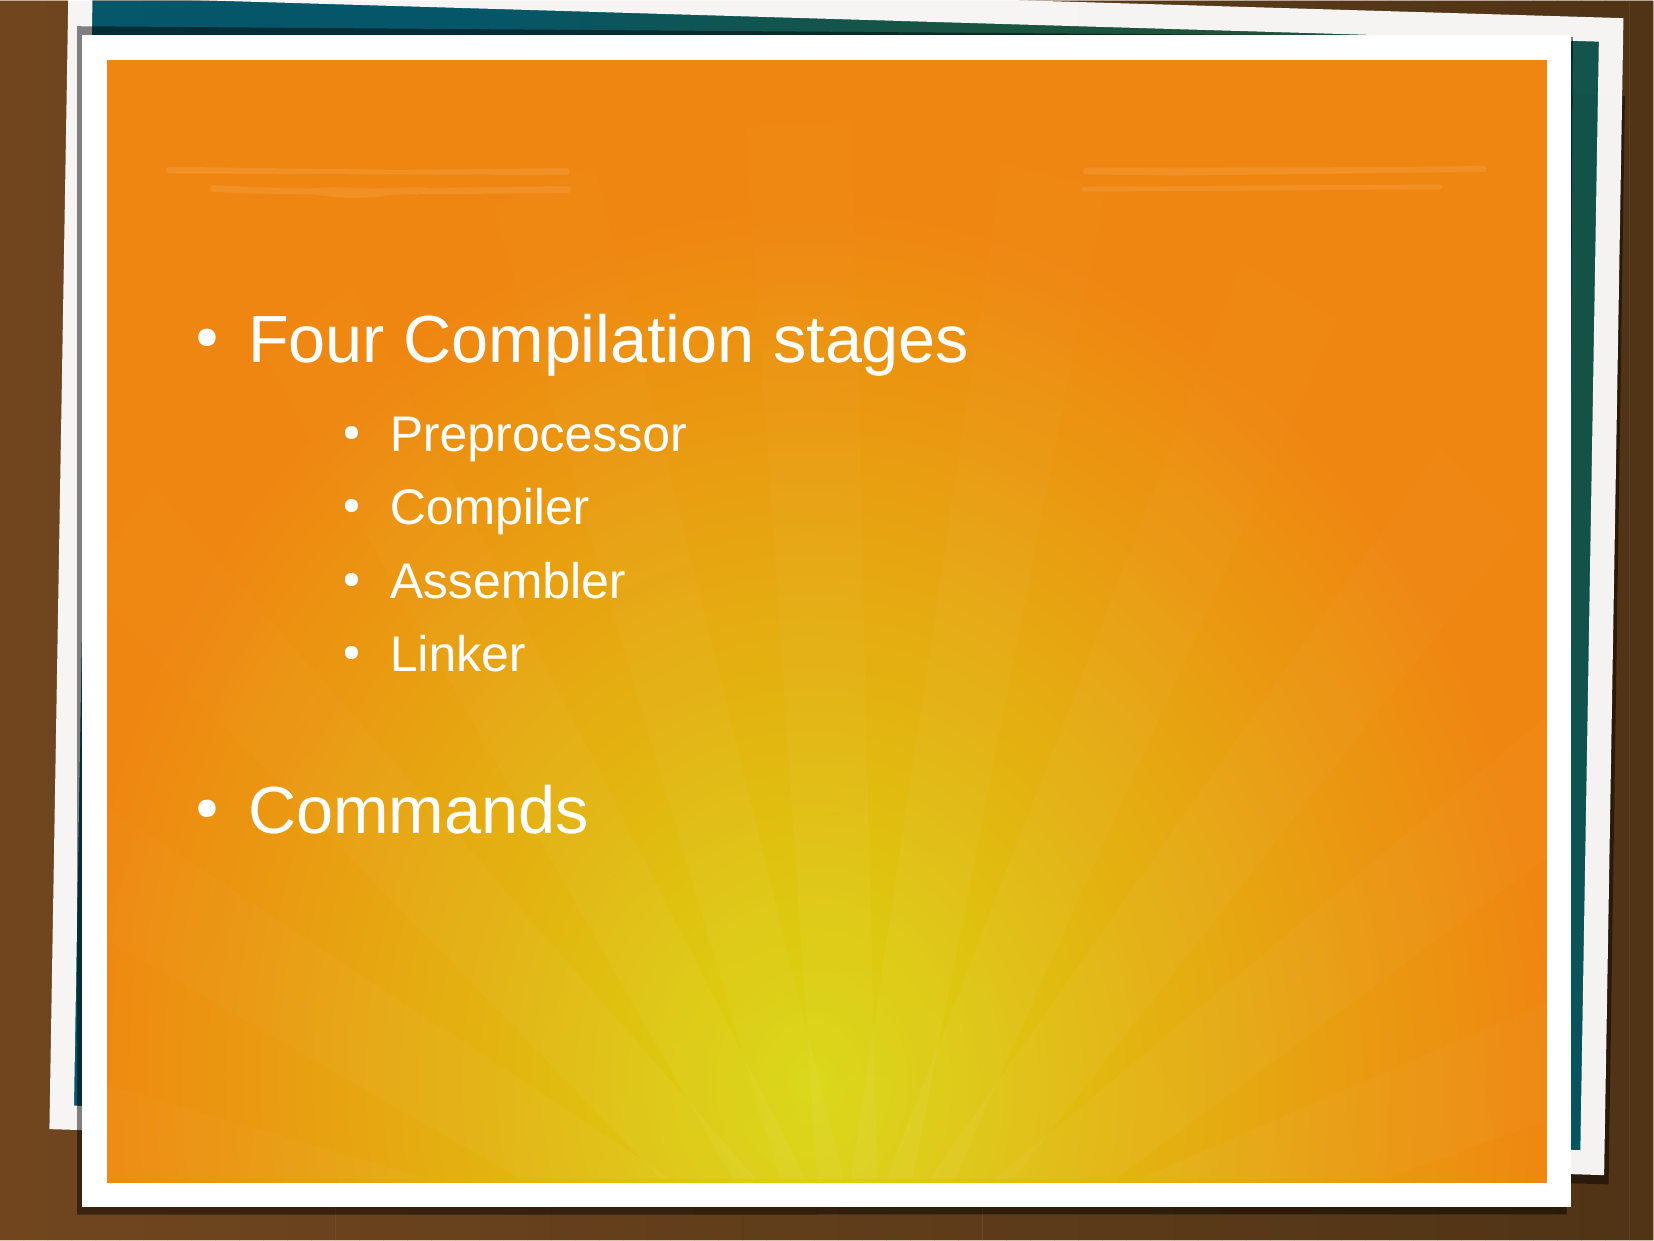

# Four Compilation stages
Preprocessor
Compiler
Assembler
Linker
Commands